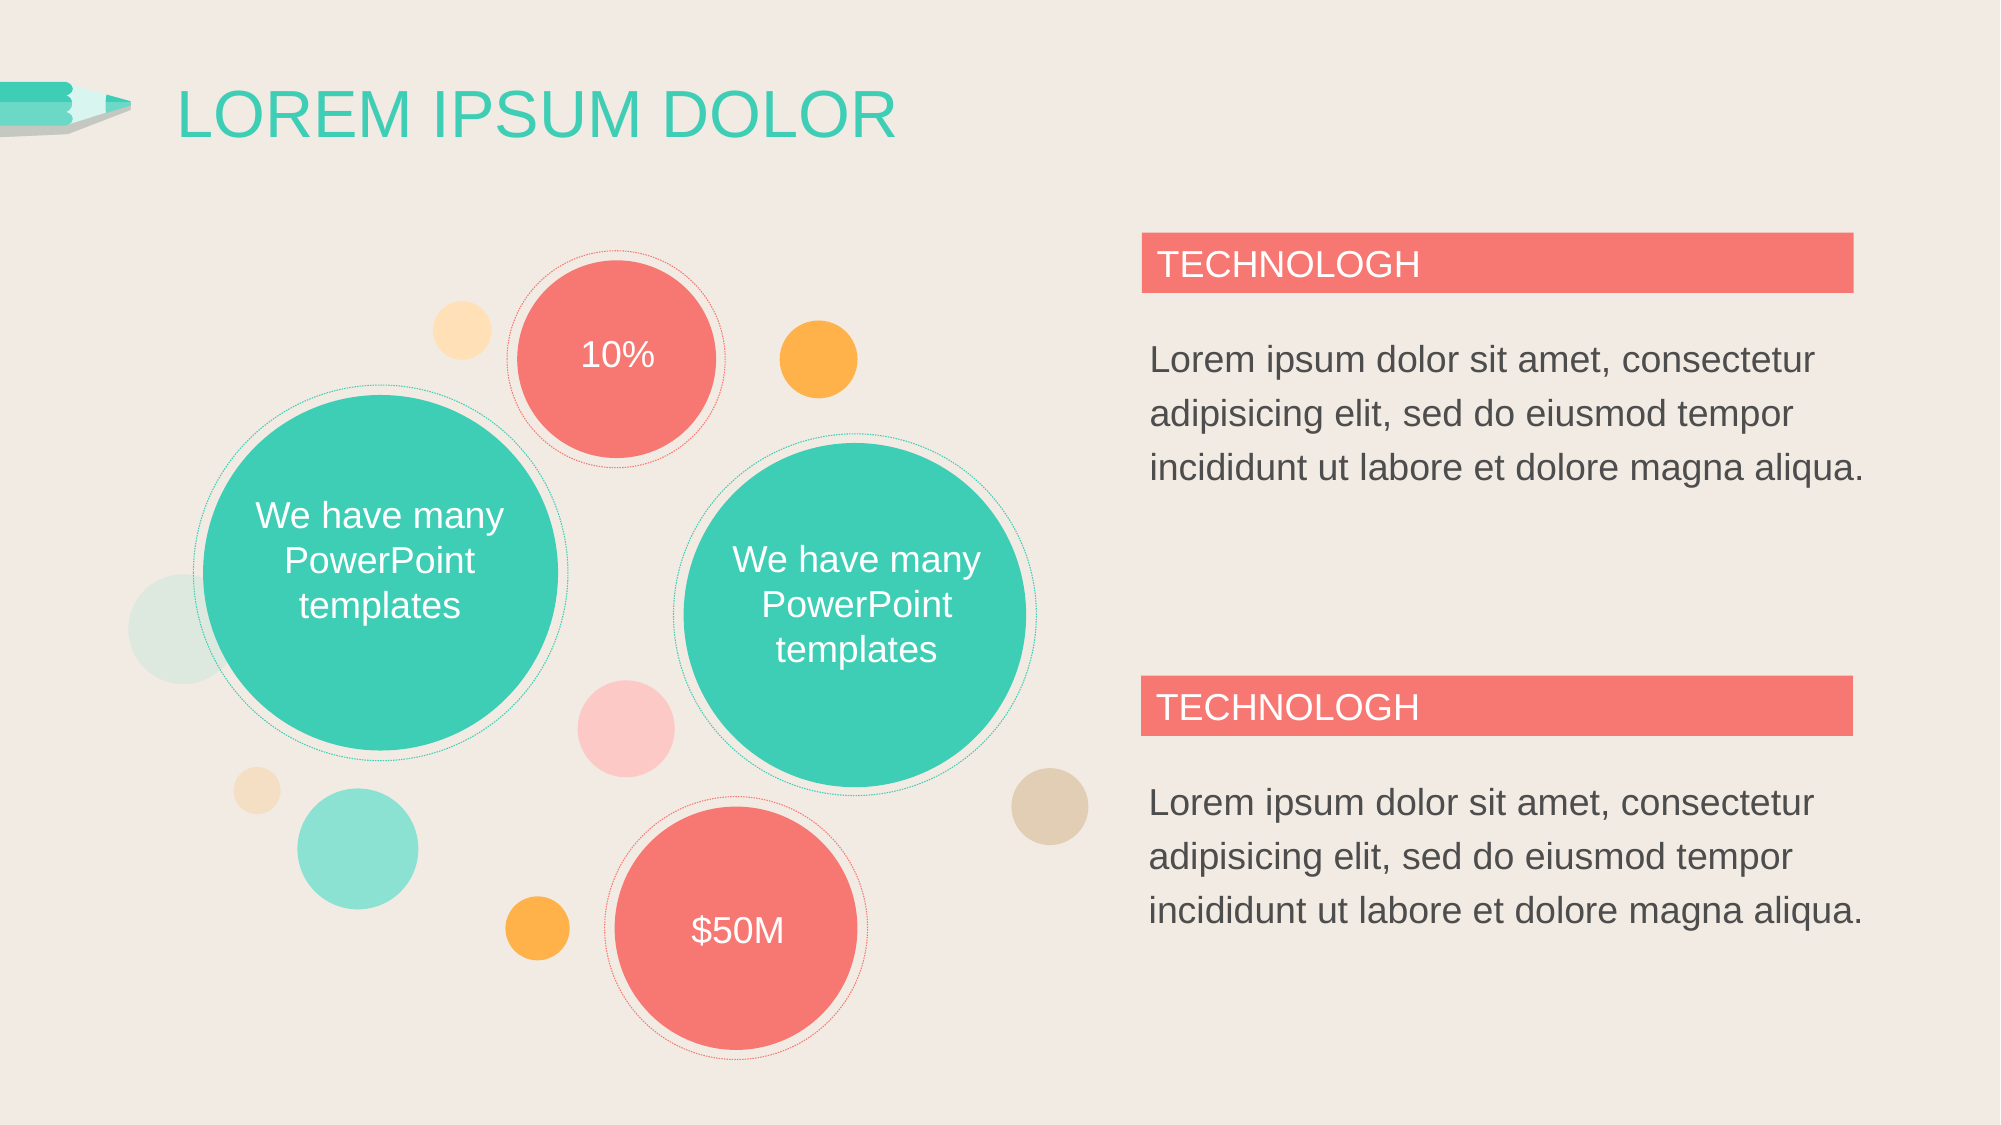

LOREM IPSUM DOLOR
TECHNOLOGH
Lorem ipsum dolor sit amet, consectetur adipisicing elit, sed do eiusmod tempor incididunt ut labore et dolore magna aliqua.
10%
We have many PowerPoint templates
We have many PowerPoint templates
TECHNOLOGH
Lorem ipsum dolor sit amet, consectetur adipisicing elit, sed do eiusmod tempor incididunt ut labore et dolore magna aliqua.
$50M